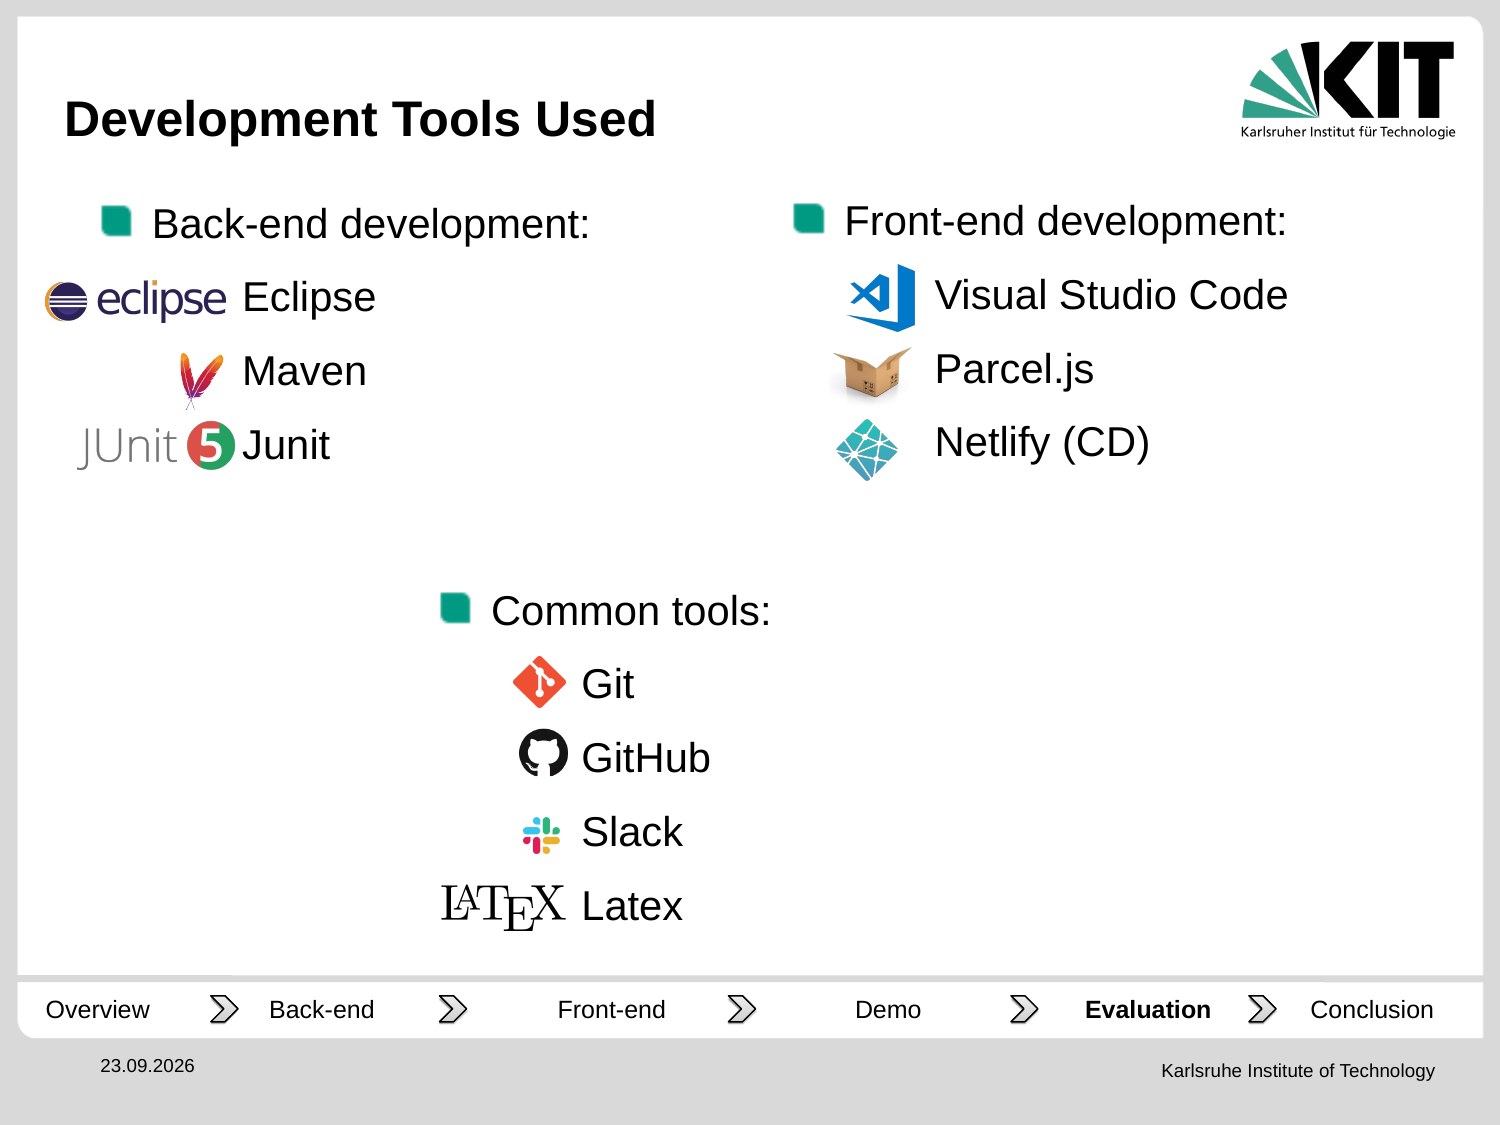

# Development Tools Used
Front-end development:
Visual Studio Code
Parcel.js
Netlify (CD)
Back-end development:
Eclipse
Maven
Junit
Common tools:
Git
GitHub
Slack
Latex
Overview
Back-end
Front-end
Demo
Evaluation
Conclusion